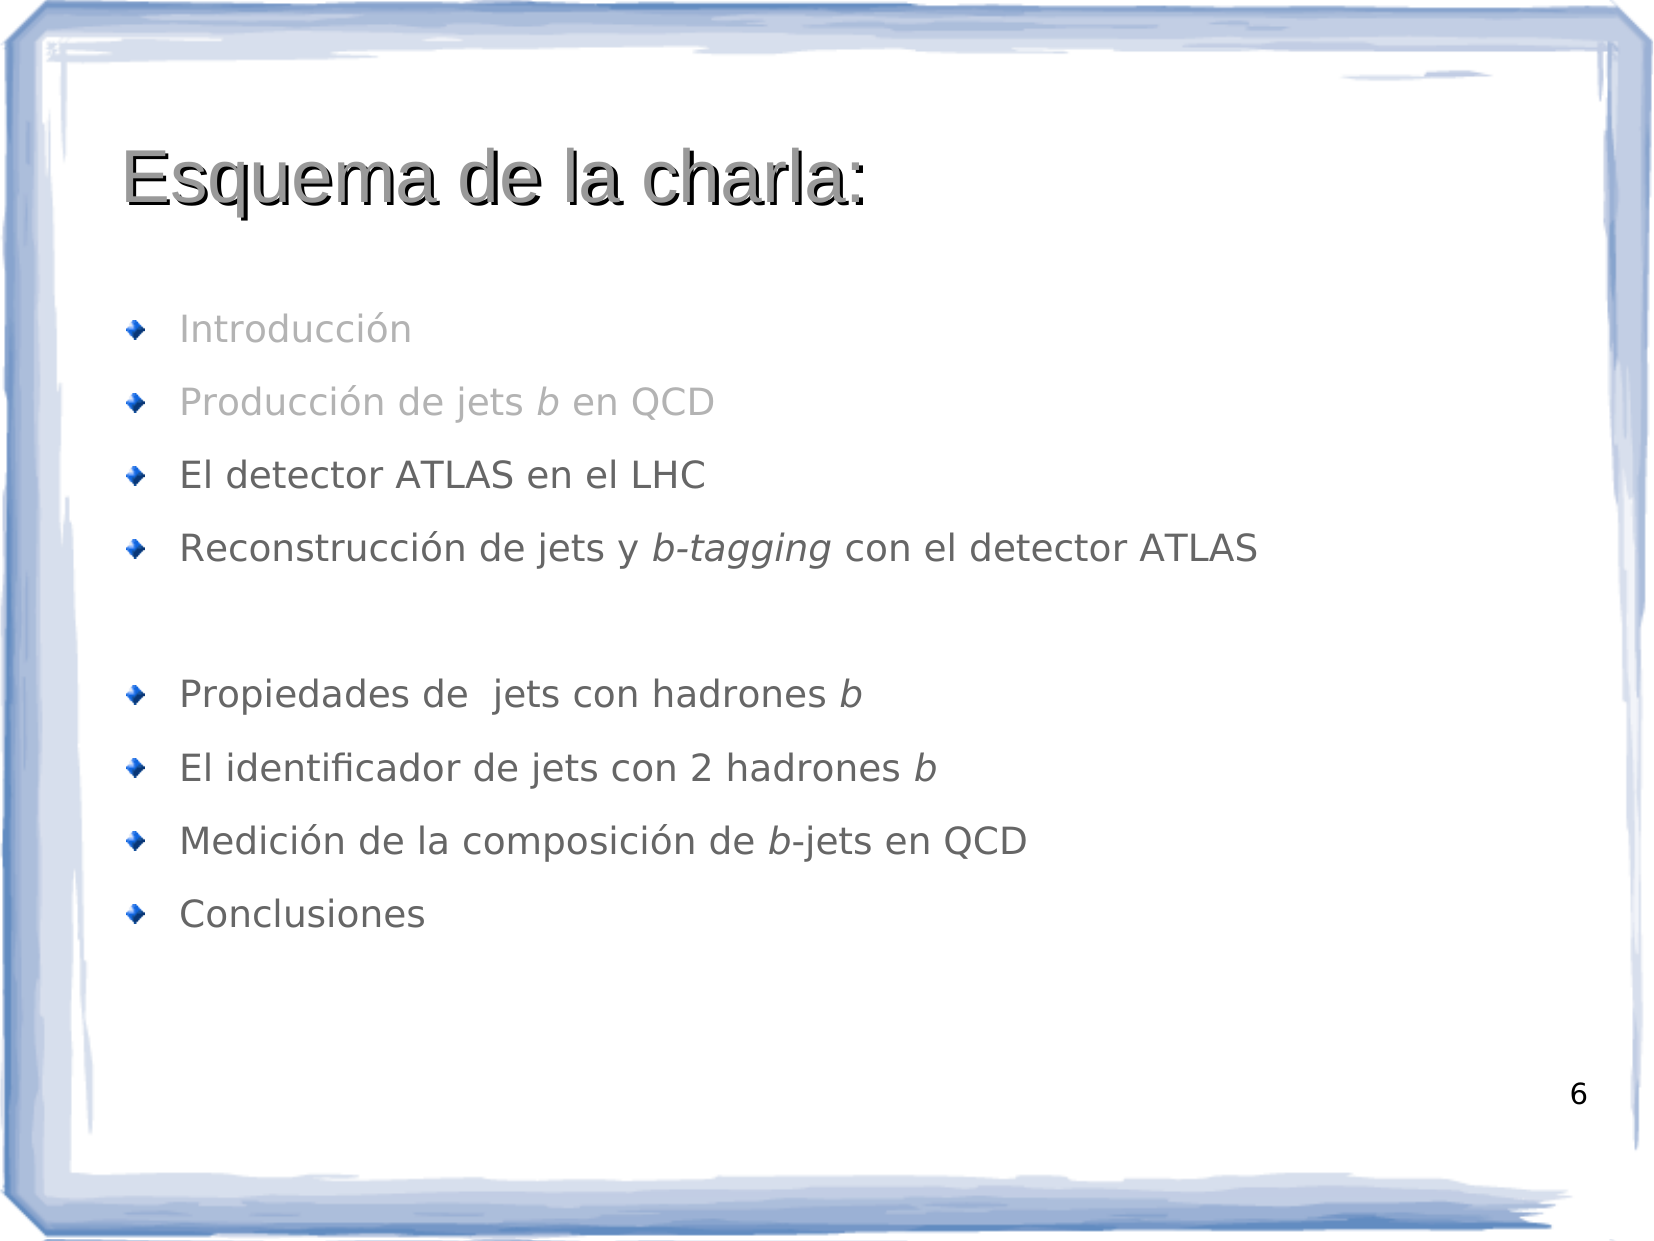

# Esquema de la charla:
Introducción
Producción de jets b en QCD
El detector ATLAS en el LHC
Reconstrucción de jets y b-tagging con el detector ATLAS
Propiedades de jets con hadrones b
El identificador de jets con 2 hadrones b
Medición de la composición de b-jets en QCD
Conclusiones
6